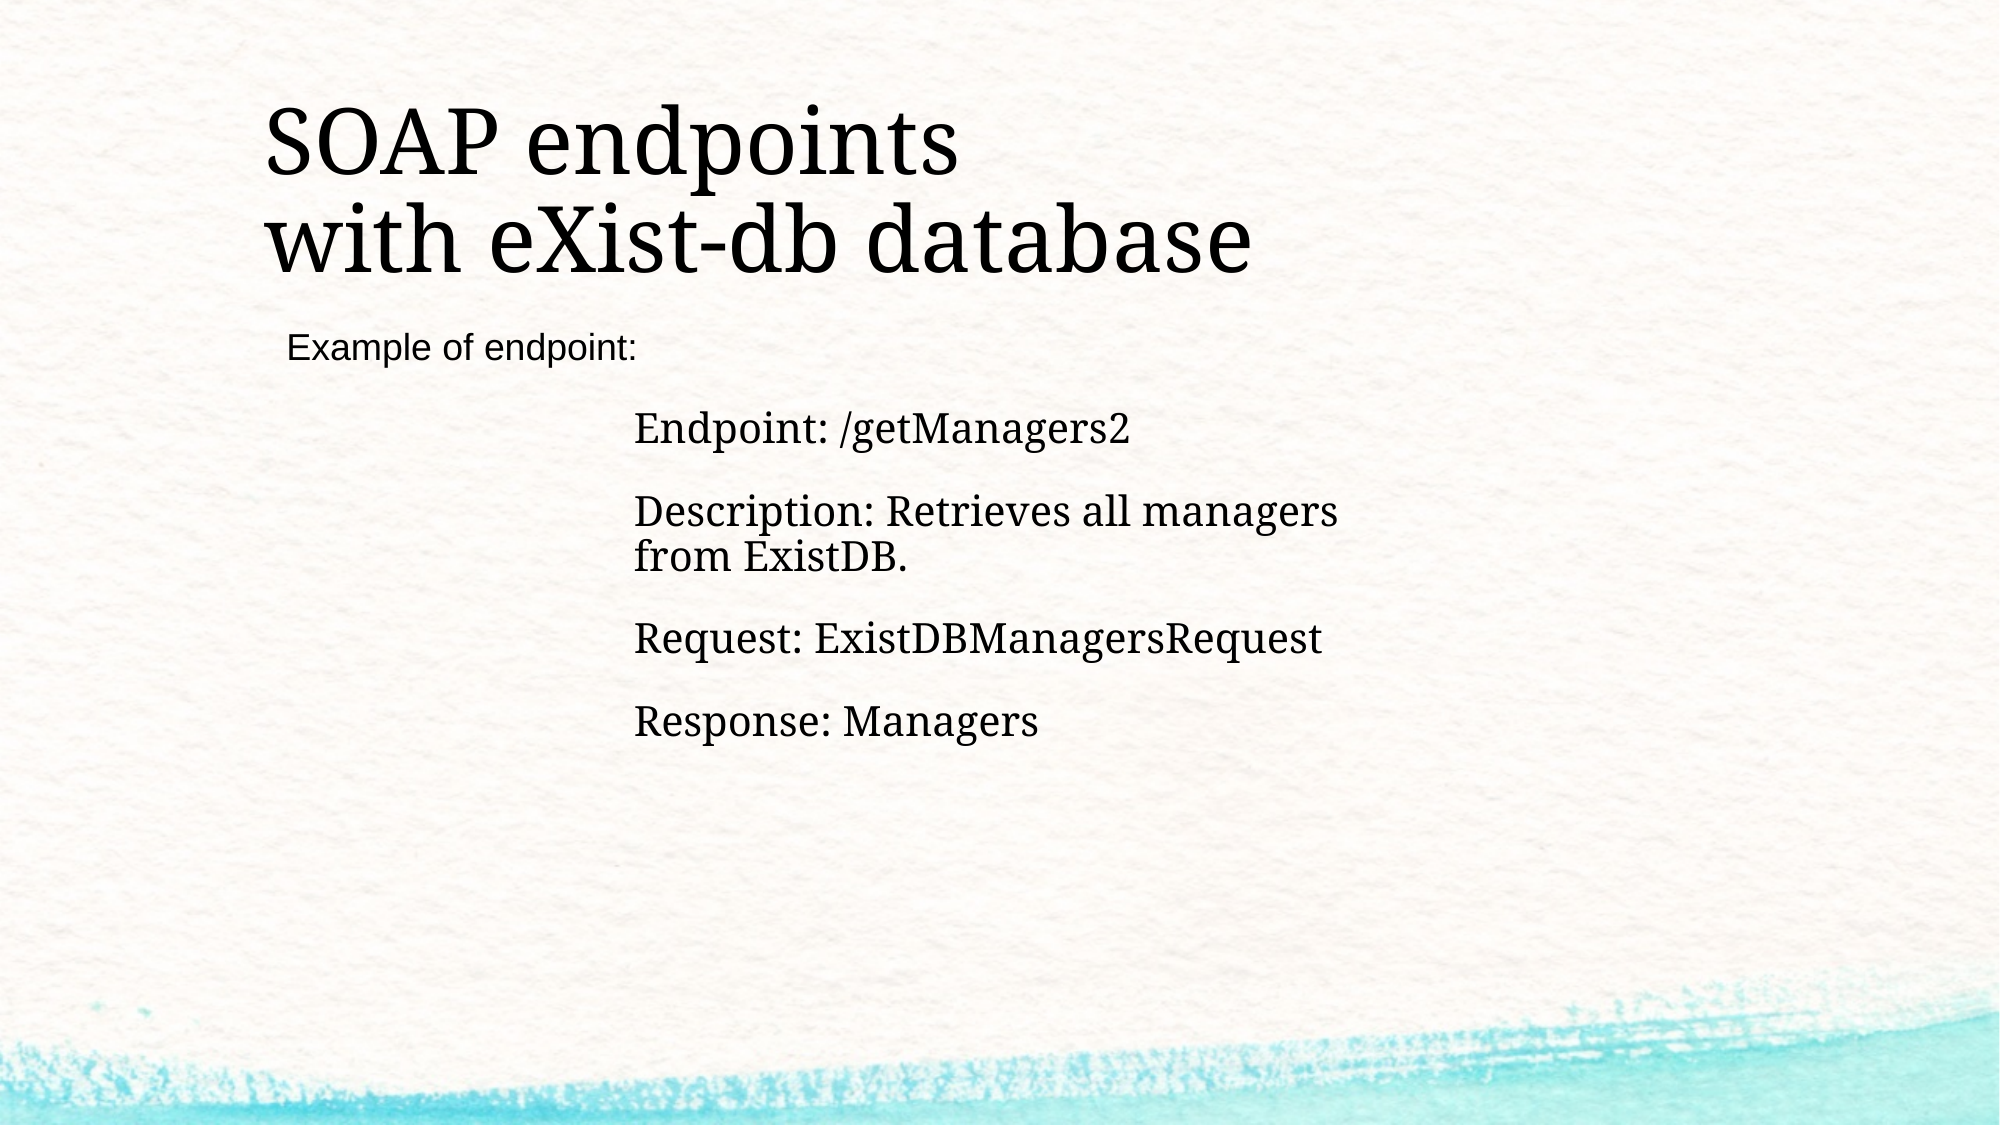

# SOAP endpoints with eXist-db database
Example of endpoint:
Endpoint: /getManagers2
Description: Retrieves all managers from ExistDB.
Request: ExistDBManagersRequest
Response: Managers